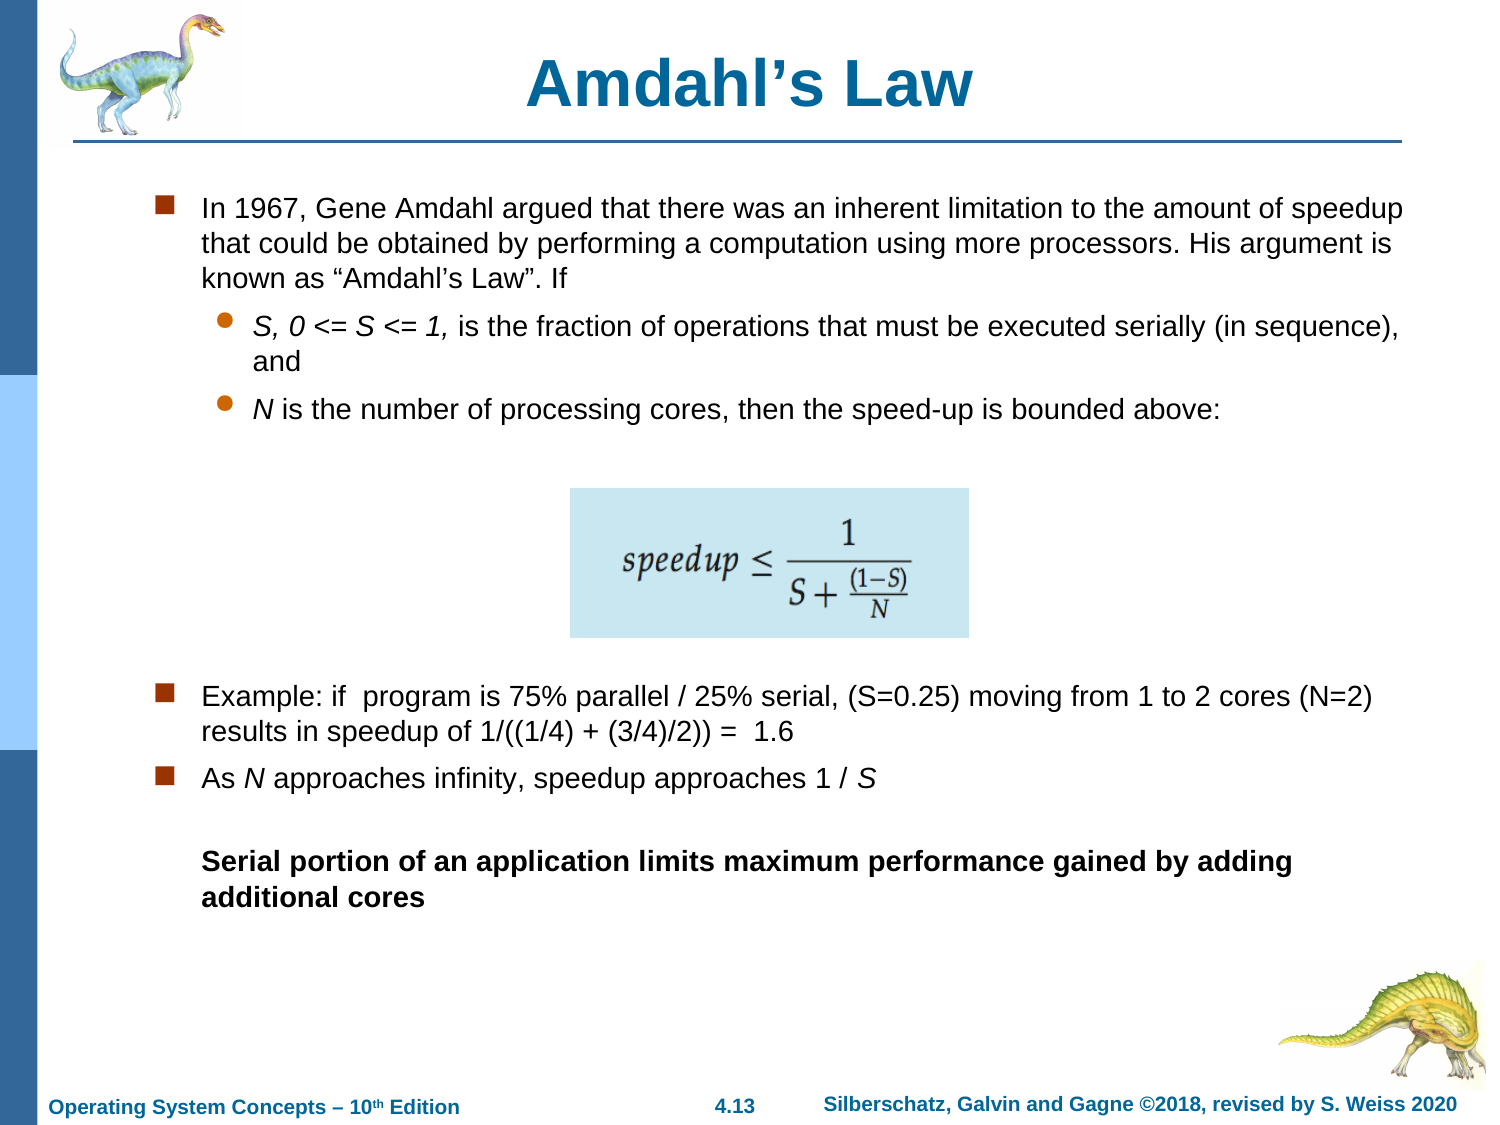

# Amdahl’s Law
In 1967, Gene Amdahl argued that there was an inherent limitation to the amount of speedup that could be obtained by performing a computation using more processors. His argument is known as “Amdahl’s Law”. If
S, 0 <= S <= 1, is the fraction of operations that must be executed serially (in sequence), and
N is the number of processing cores, then the speed-up is bounded above:
Example: if program is 75% parallel / 25% serial, (S=0.25) moving from 1 to 2 cores (N=2) results in speedup of 1/((1/4) + (3/4)/2)) = 1.6
As N approaches infinity, speedup approaches 1 / S
Serial portion of an application limits maximum performance gained by adding additional cores